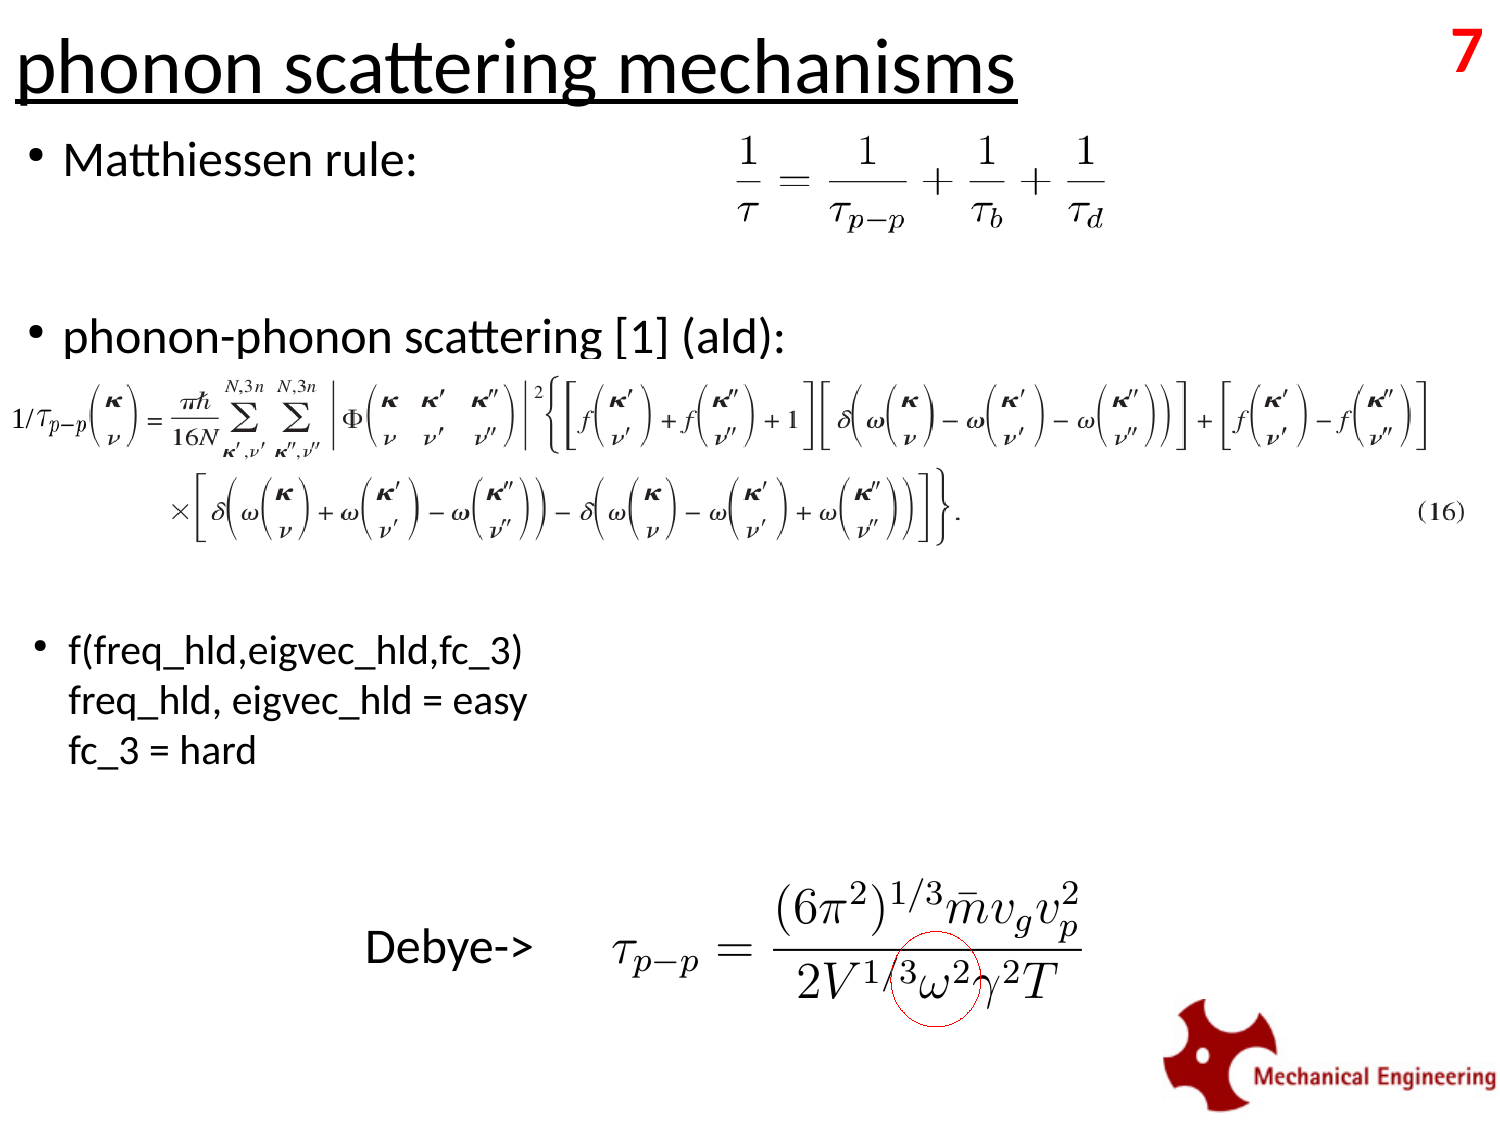

# phonon scattering mechanisms
7
Matthiessen rule:
phonon-phonon scattering [1] (ald):
1/
f(freq_hld,eigvec_hld,fc_3)
freq_hld, eigvec_hld = easy
fc_3 = hard
Debye->